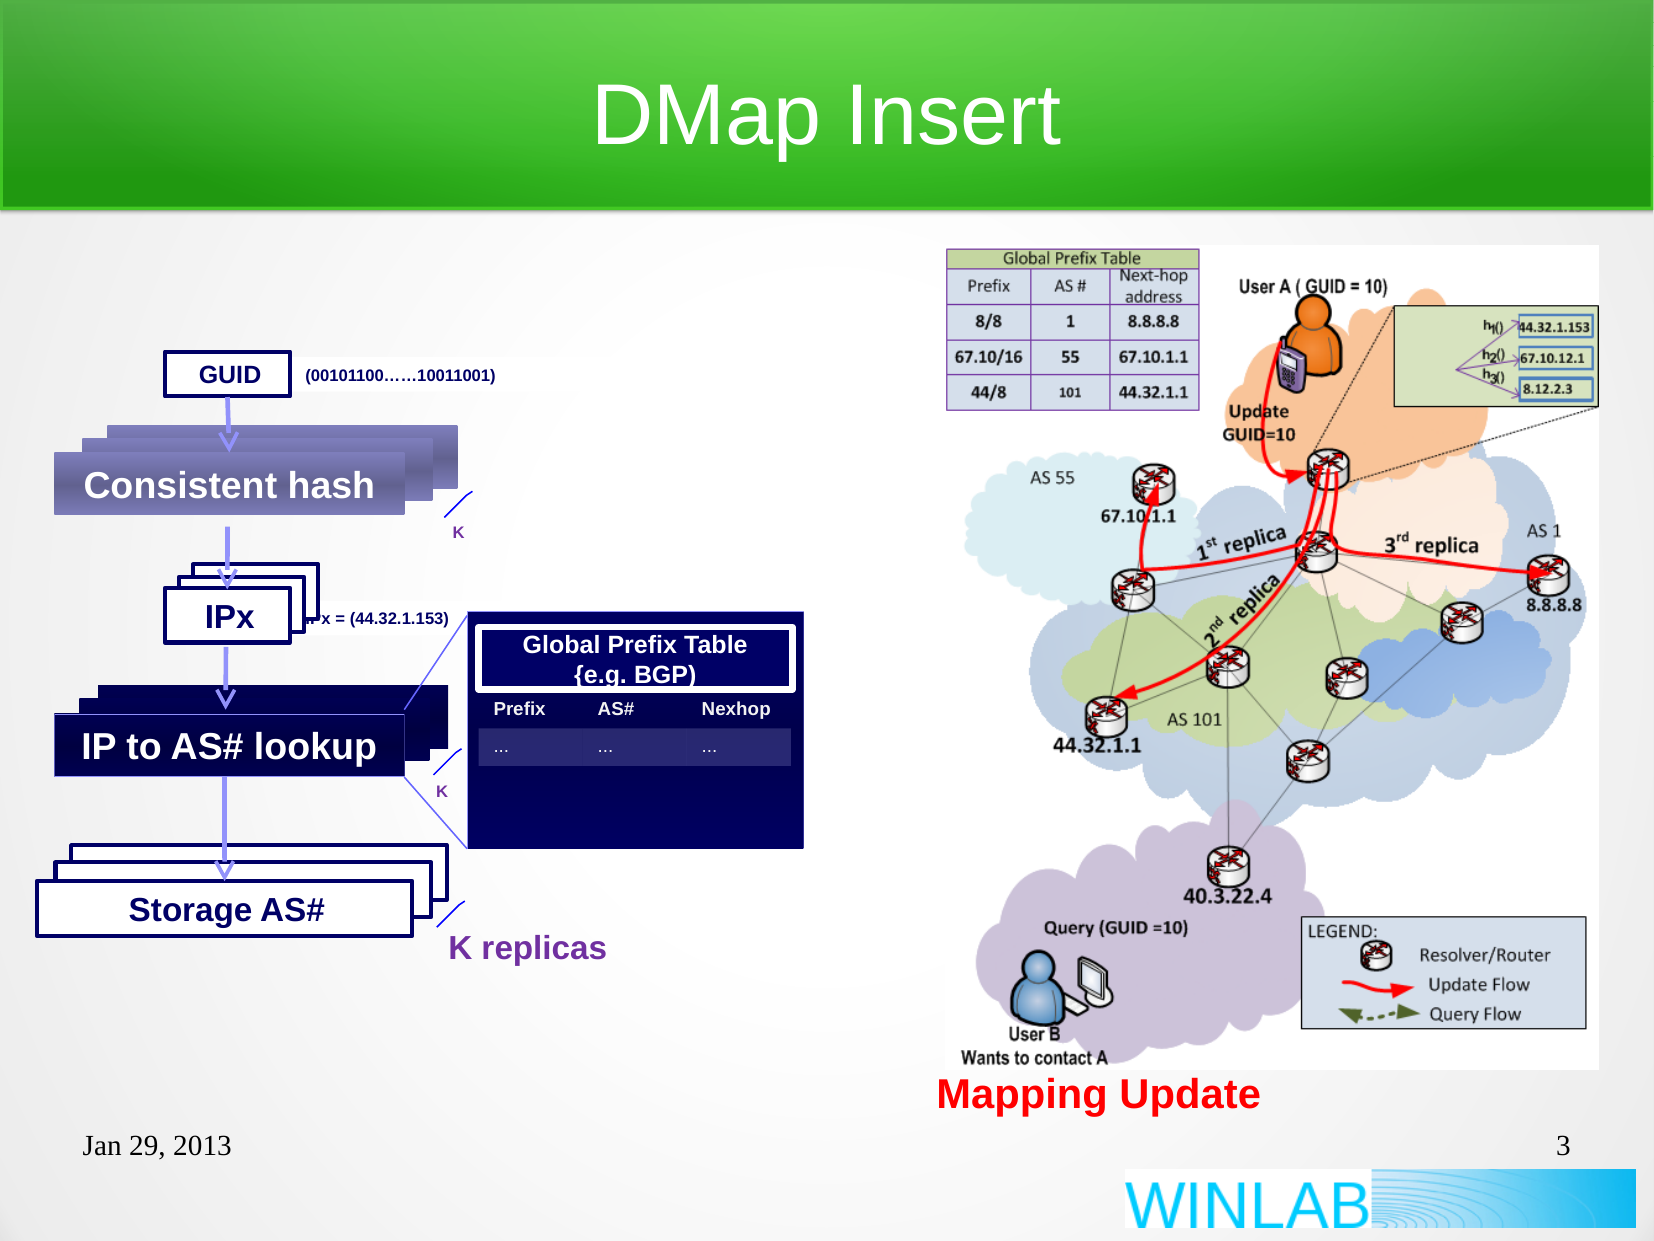

# DMap Insert
 GUID
(00101100……10011001)
Consistent hash
Consistent hash
Consistent hash
K
 IPx
 IPx
 IPx
IPx = (44.32.1.153)
Global Prefix Table
{e.g. BGP)
IP to AS# lookup
| Prefix | AS# | Nexhop |
| --- | --- | --- |
| ... | ... | ... |
| | | |
IP to AS# lookup
IP to AS# lookup
K
 Storage AS#
 Storage AS#
 Storage AS#
K replicas
Mapping Update
Jan 29, 2013
3